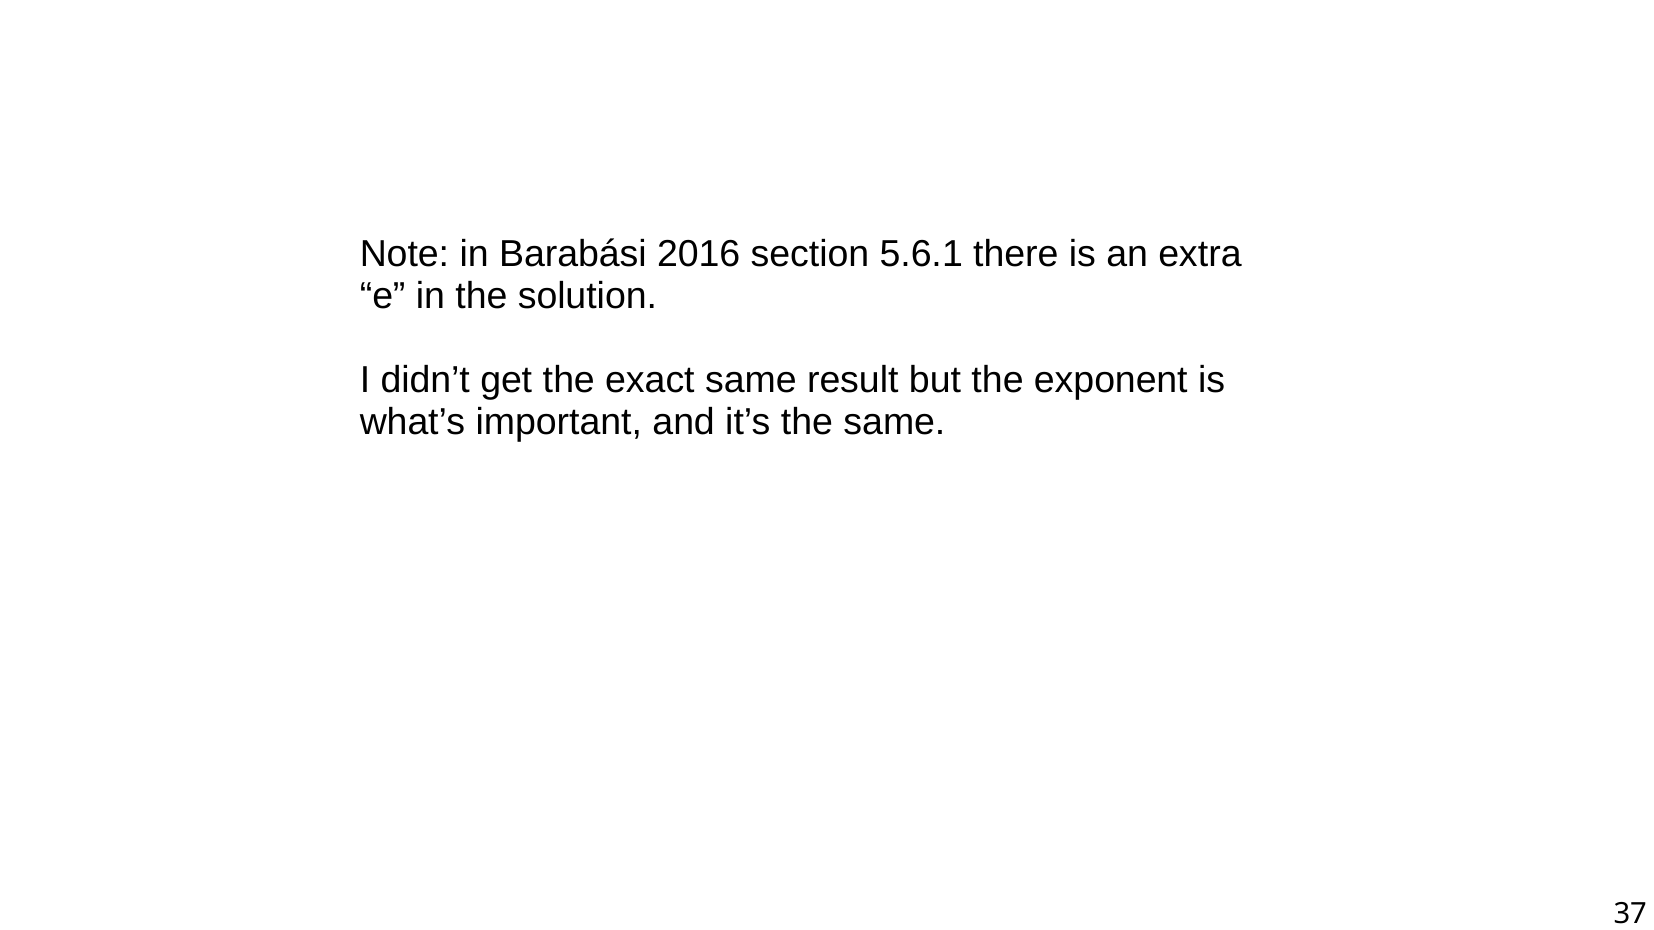

Note: in Barabási 2016 section 5.6.1 there is an extra “e” in the solution.
I didn’t get the exact same result but the exponent is what’s important, and it’s the same.
37